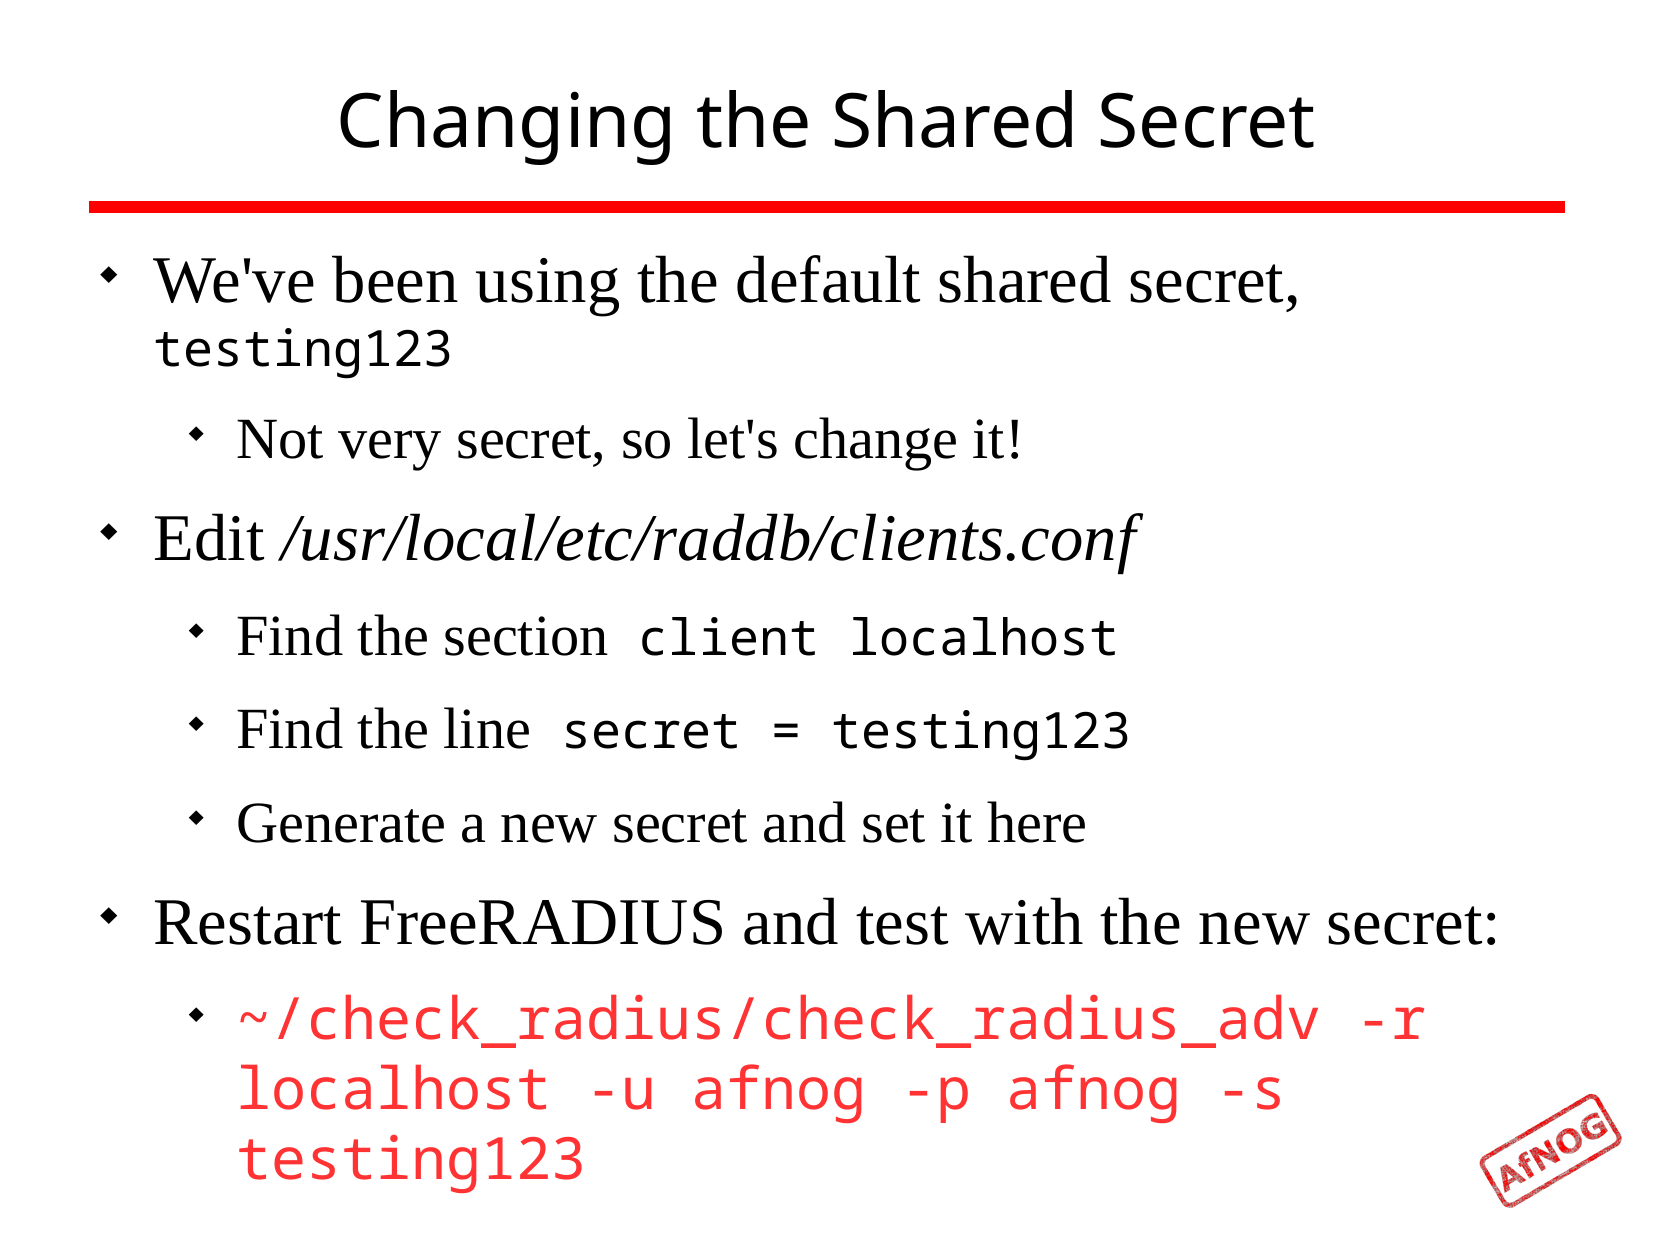

# Changing the Shared Secret
We've been using the default shared secret, testing123
Not very secret, so let's change it!
Edit /usr/local/etc/raddb/clients.conf
Find the section client localhost
Find the line secret = testing123
Generate a new secret and set it here
Restart FreeRADIUS and test with the new secret:
~/check_radius/check_radius_adv -r localhost -u afnog -p afnog -s testing123